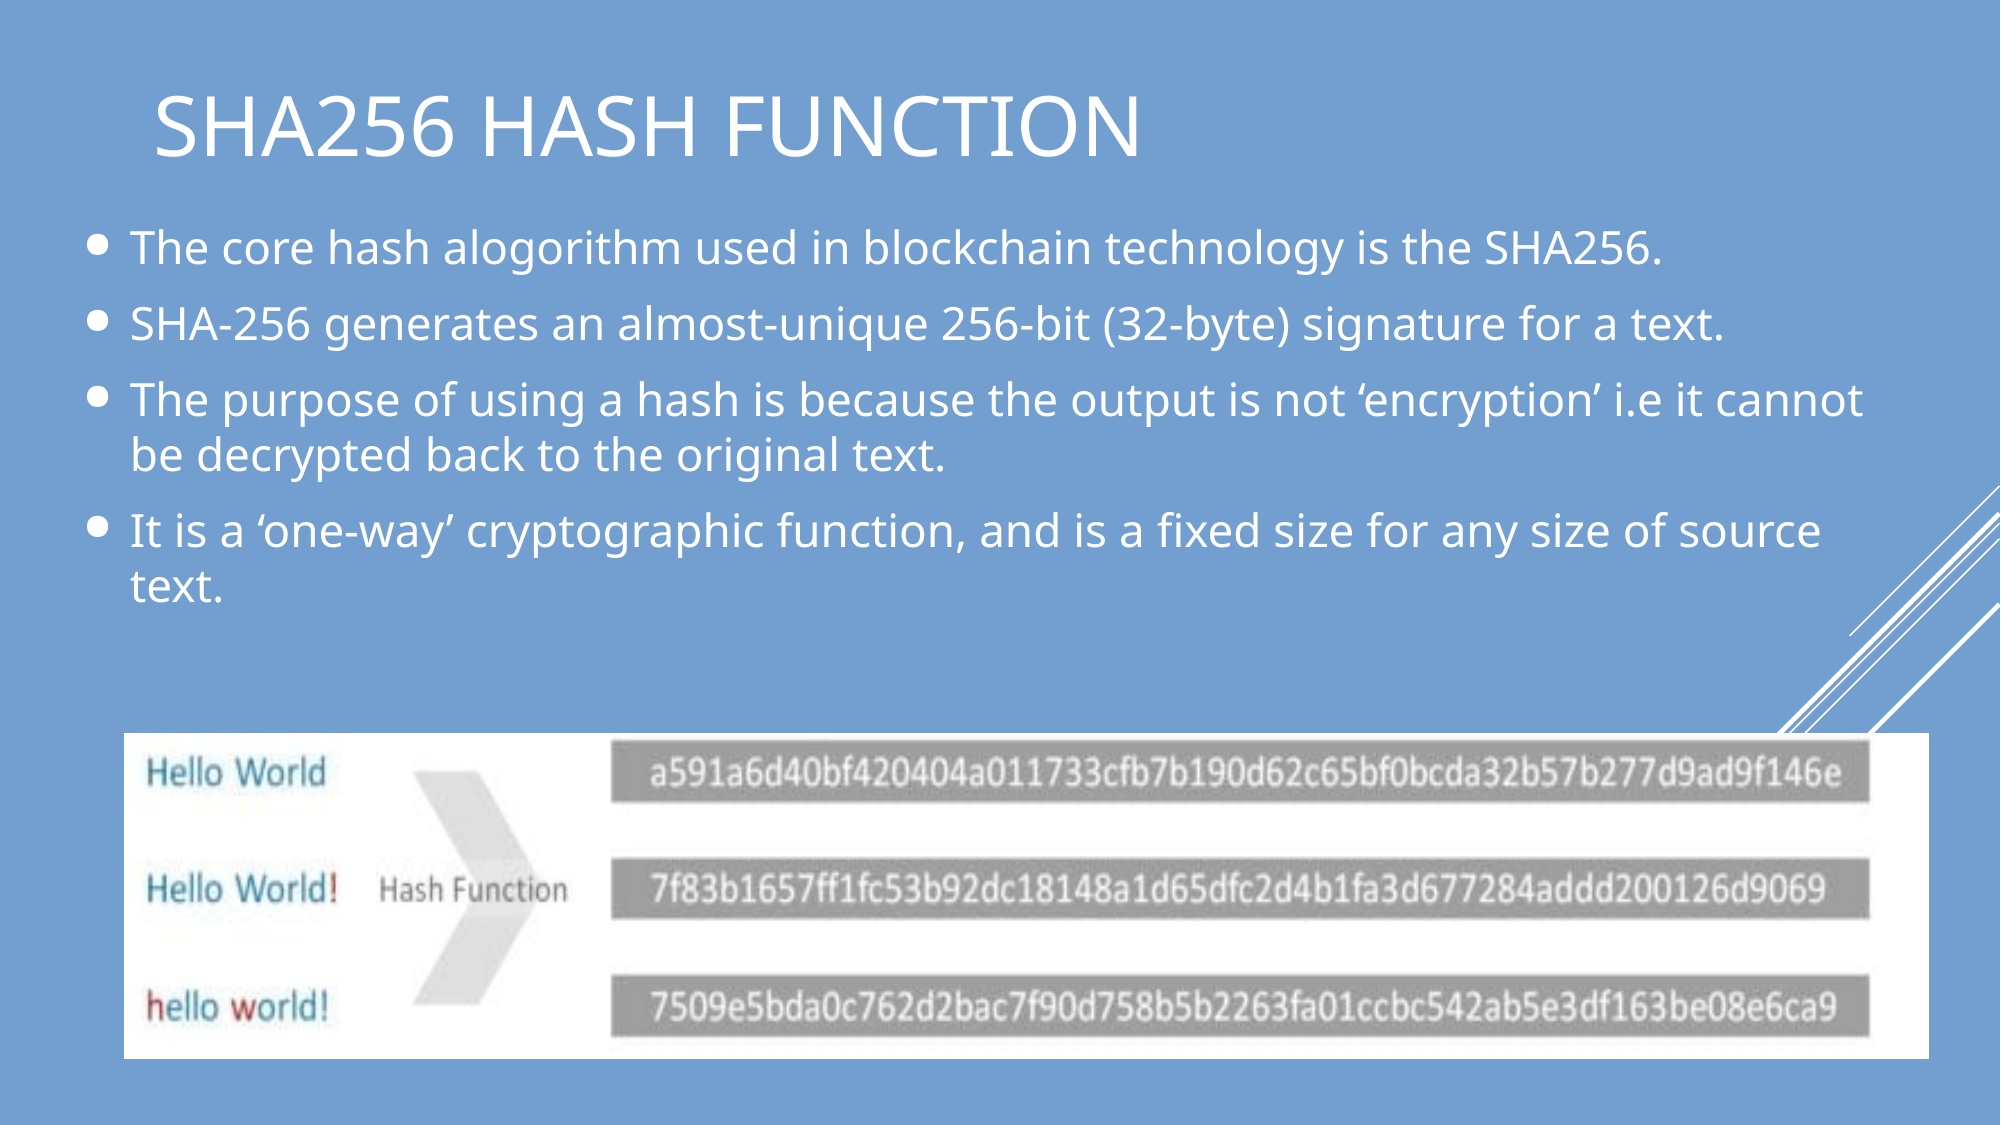

Sha256 hash function
The core hash alogorithm used in blockchain technology is the SHA256.
SHA-256 generates an almost-unique 256-bit (32-byte) signature for a text.
The purpose of using a hash is because the output is not ‘encryption’ i.e it cannot be decrypted back to the original text.
It is a ‘one-way’ cryptographic function, and is a fixed size for any size of source text.